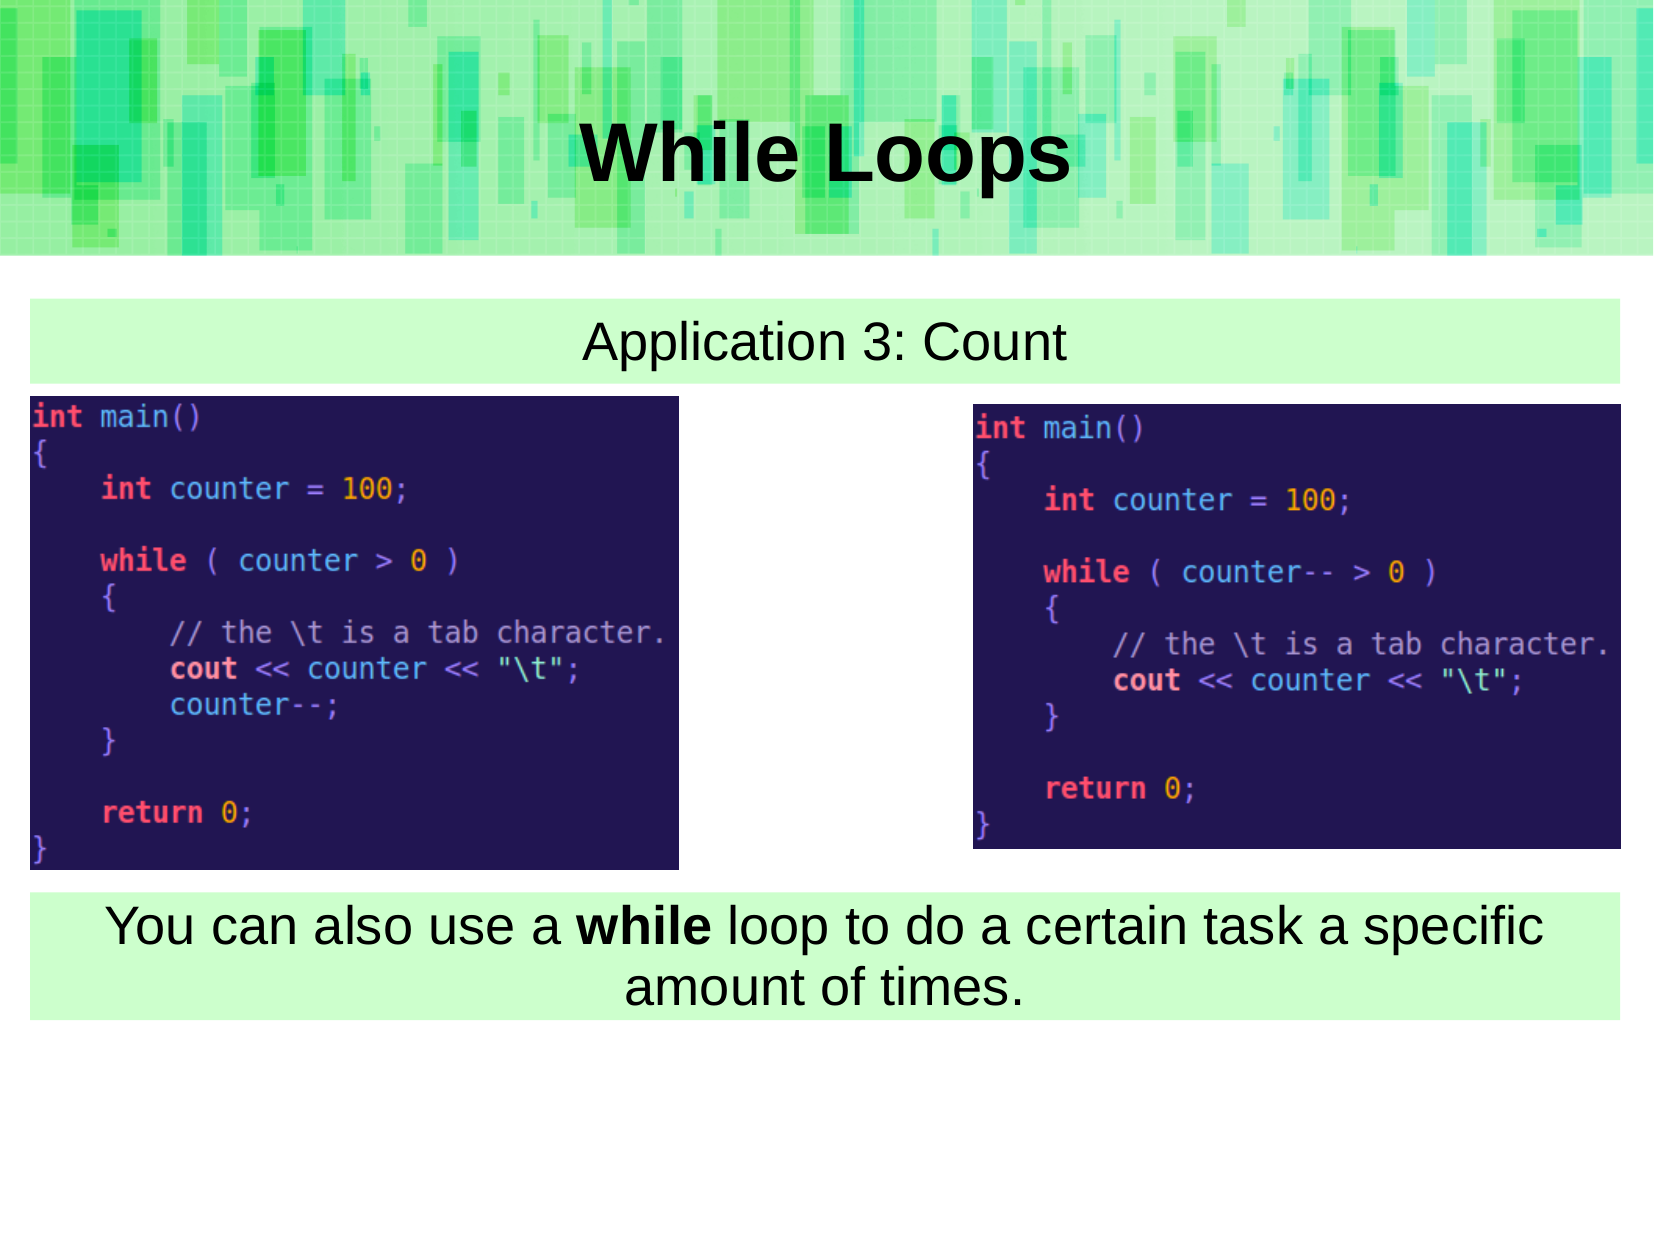

# While Loops
Application 3: Count
You can also use a while loop to do a certain task a specific amount of times.